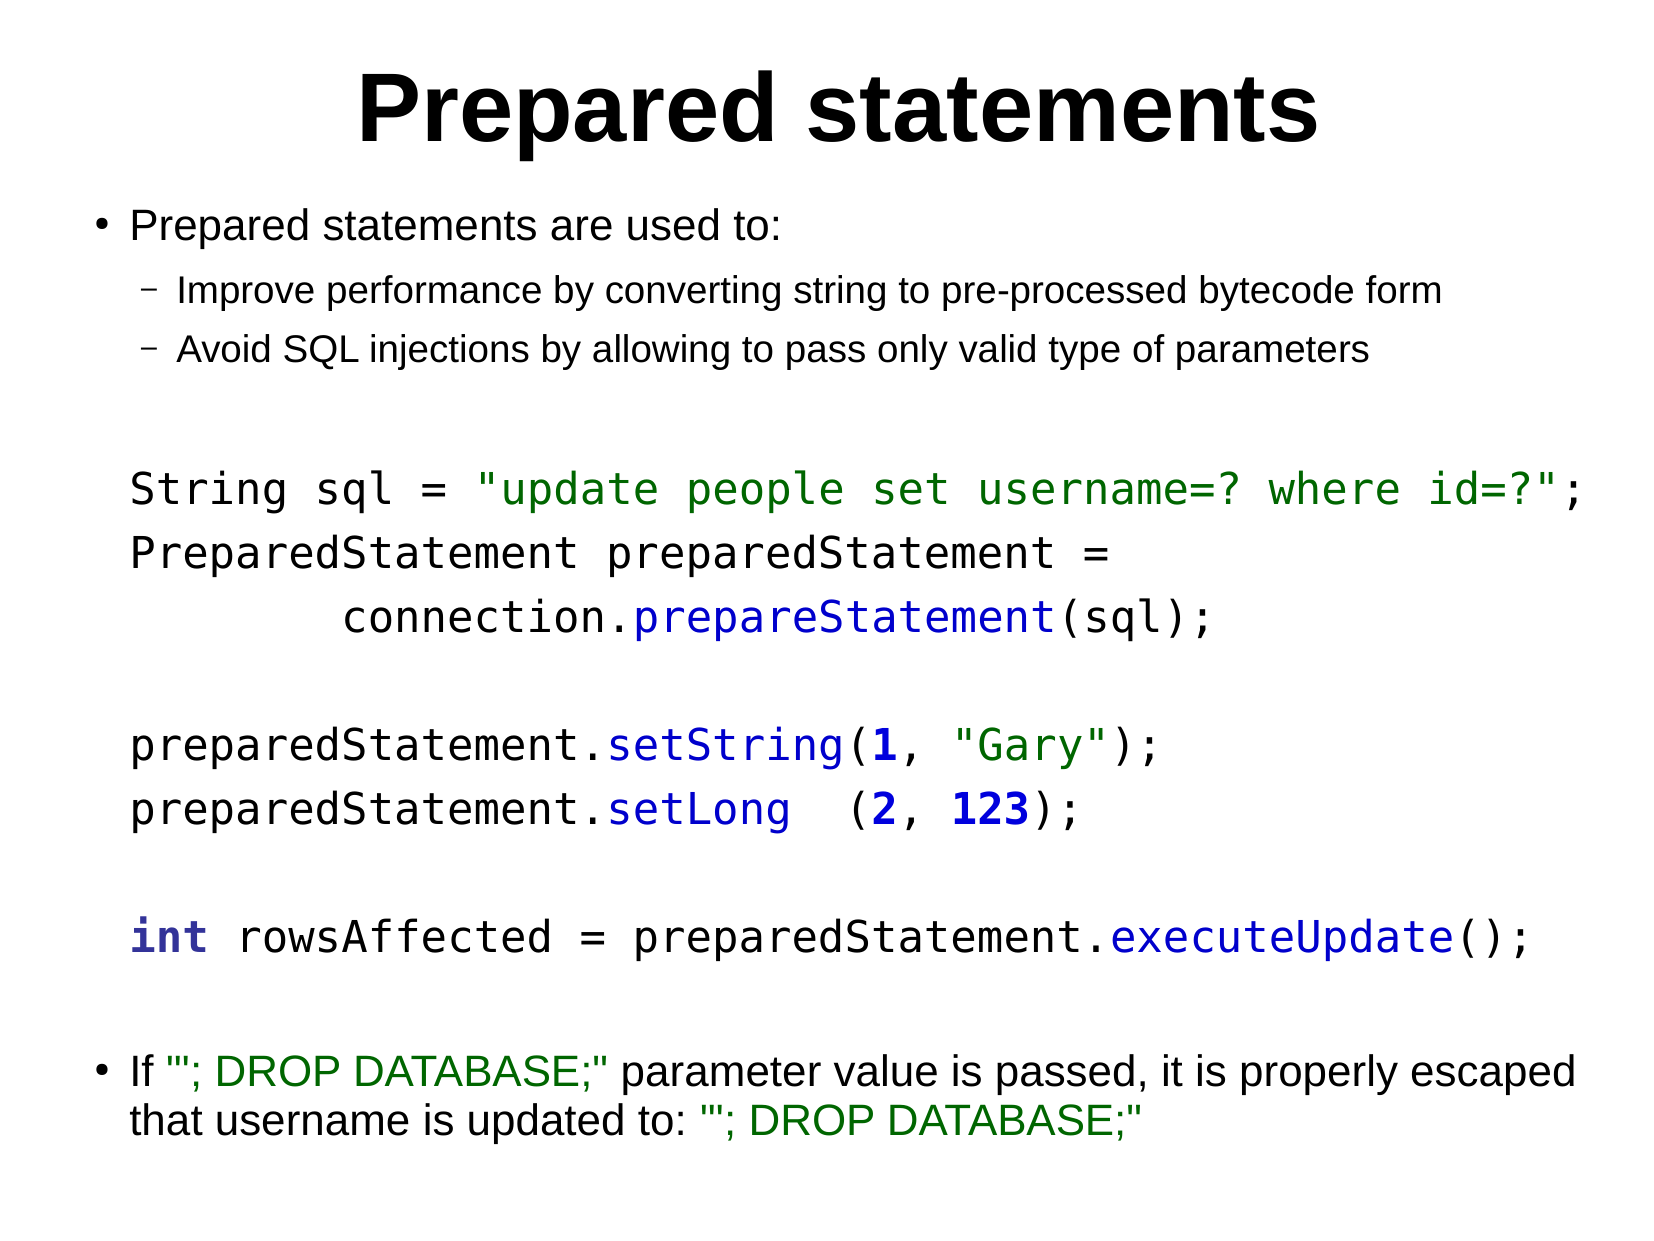

# Prepared statements
Prepared statements are used to:
Improve performance by converting string to pre-processed bytecode form
Avoid SQL injections by allowing to pass only valid type of parameters
String sql = "update people set username=? where id=?";
PreparedStatement preparedStatement =
 connection.prepareStatement(sql);
preparedStatement.setString(1, "Gary");
preparedStatement.setLong (2, 123);
int rowsAffected = preparedStatement.executeUpdate();
If "'; DROP DATABASE;" parameter value is passed, it is properly escaped that username is updated to: "'; DROP DATABASE;"